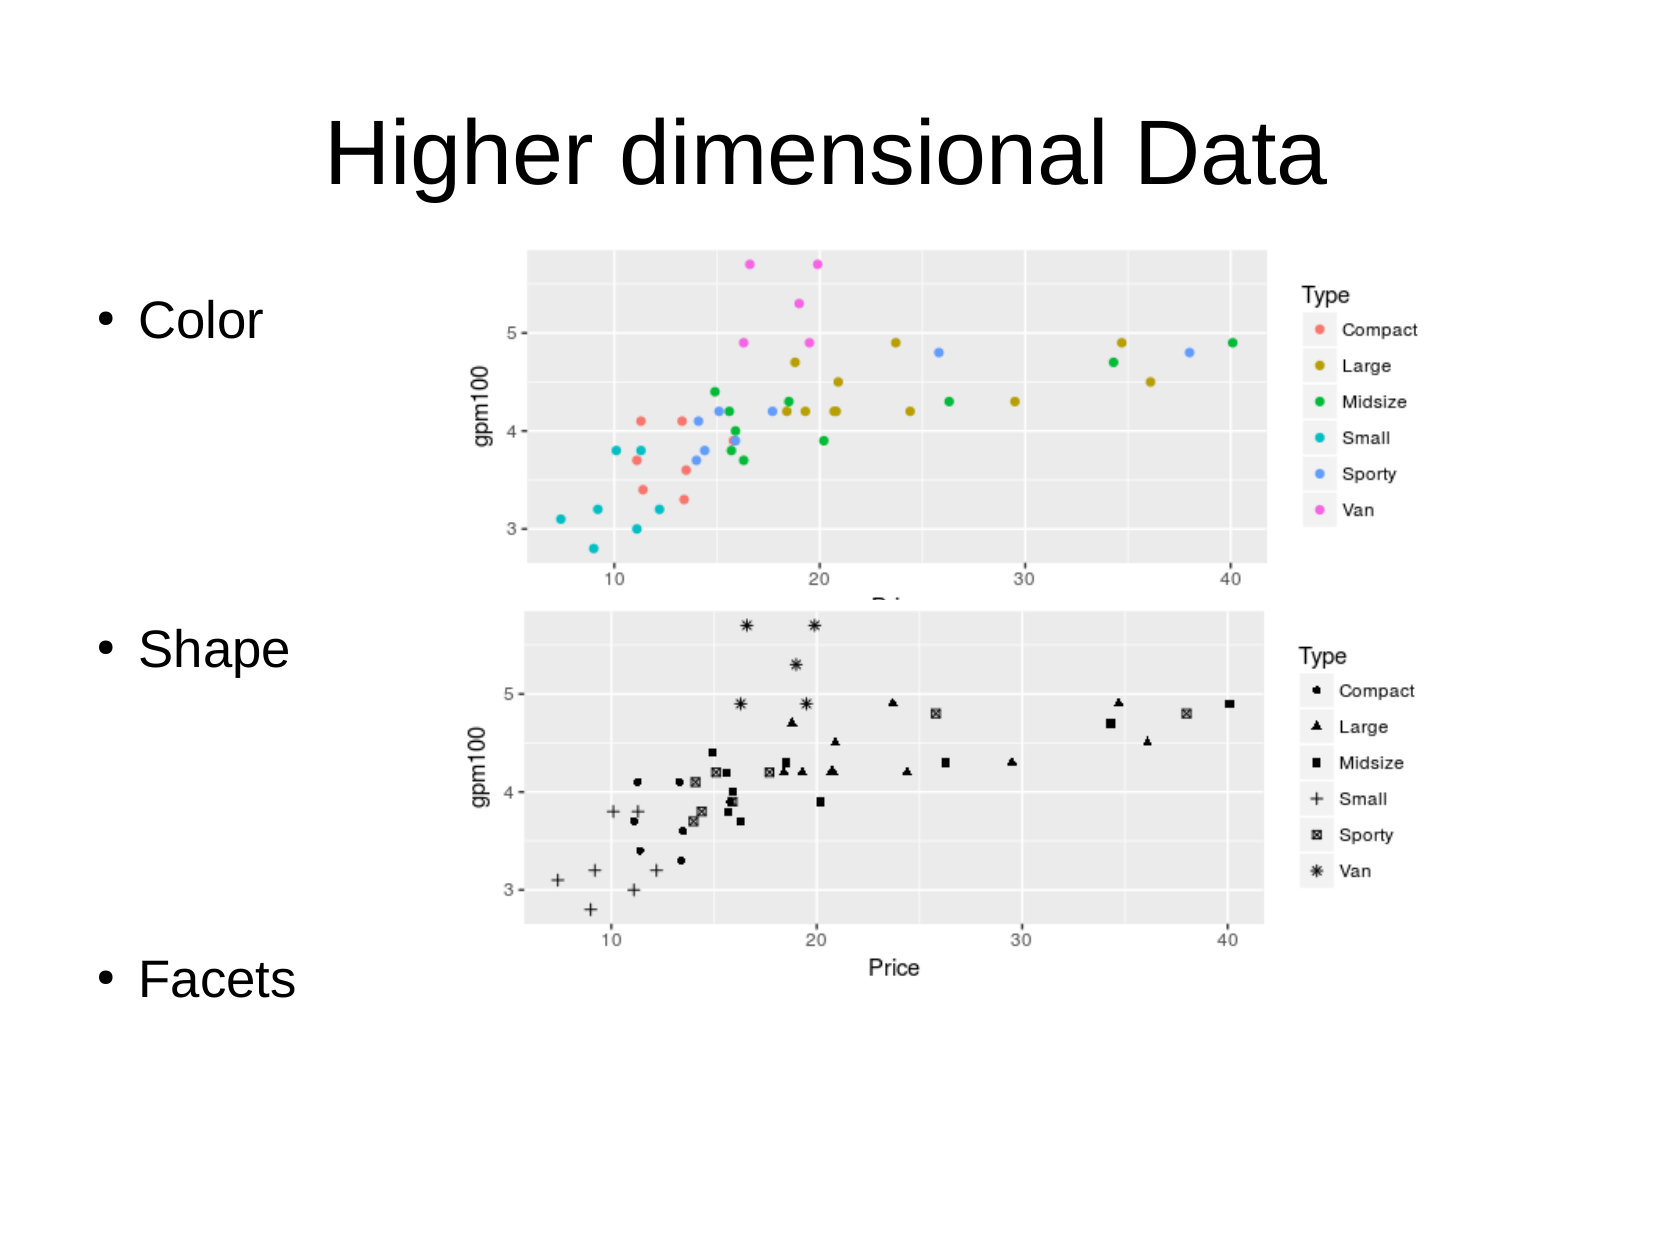

# Higher dimensional Data
Color
Shape
Facets